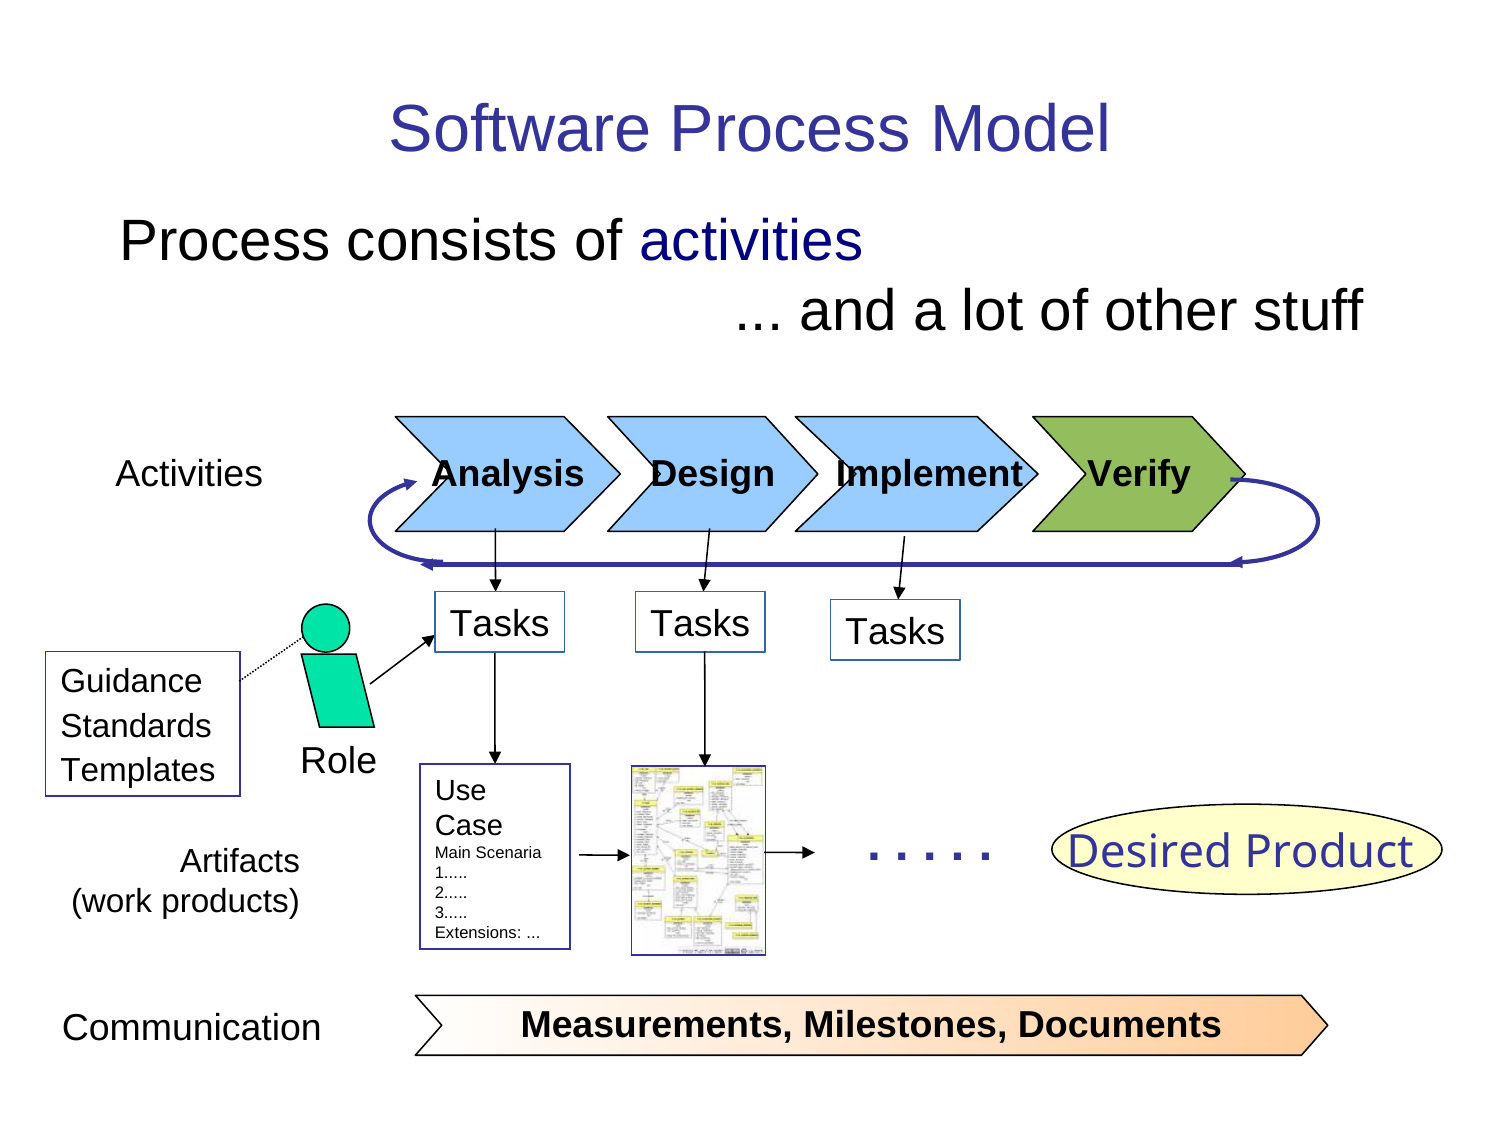

# Software Process Model
Process consists of activities
... and a lot of other stuff
Analysis
Design
 Implement
Verify
Activities
Tasks
Tasks
Tasks
Guidance
Standards
Templates
Role
Use Case
Main Scenaria
1.....
2.....
3.....
Extensions: ...
. . . . .
Desired Product
Artifacts
(work products)
Communication
Measurements, Milestones, Documents